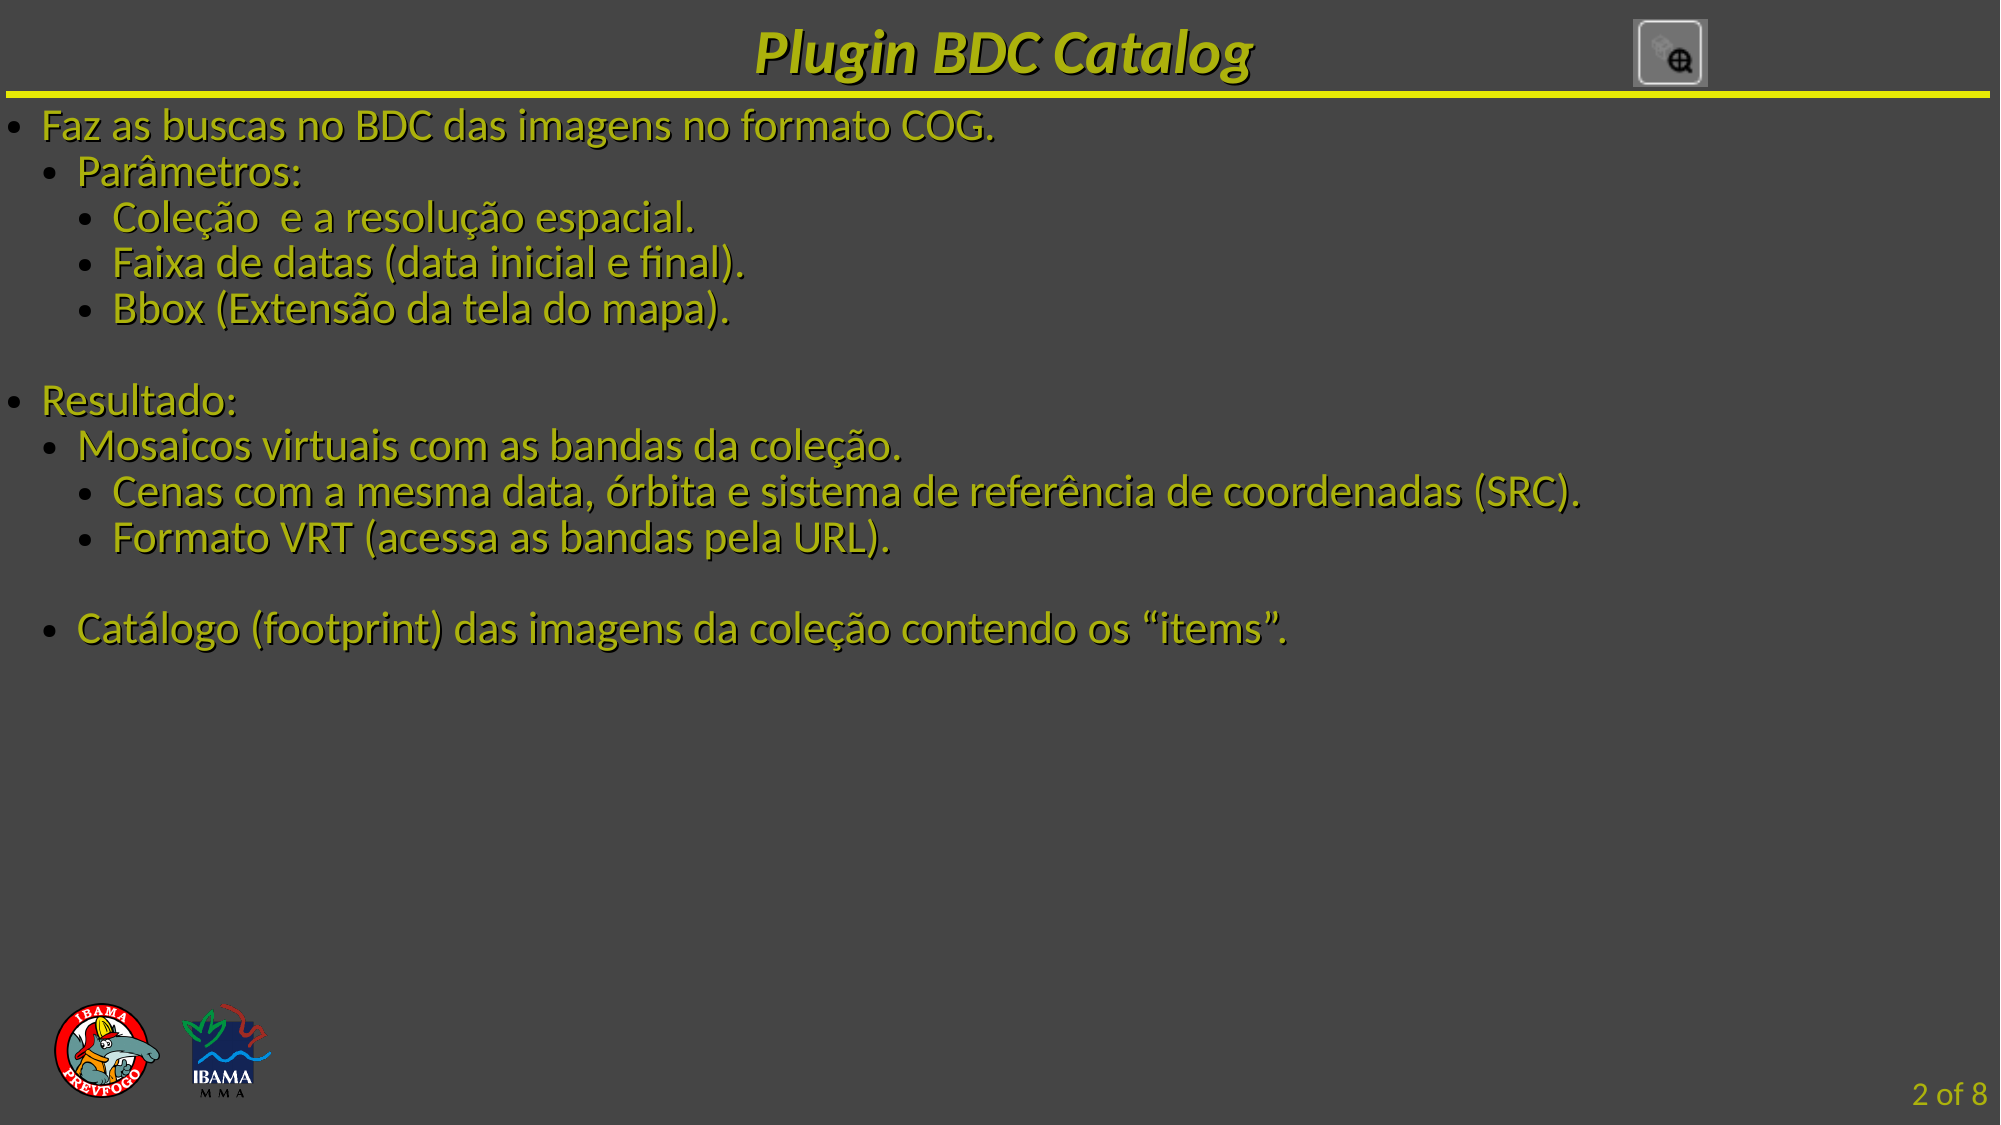

# Plugin BDC Catalog
Faz as buscas no BDC das imagens no formato COG.
Parâmetros:
Coleção e a resolução espacial.
Faixa de datas (data inicial e final).
Bbox (Extensão da tela do mapa).
Resultado:
Mosaicos virtuais com as bandas da coleção.
Cenas com a mesma data, órbita e sistema de referência de coordenadas (SRC).
Formato VRT (acessa as bandas pela URL).
Catálogo (footprint) das imagens da coleção contendo os “items”.
 of 8